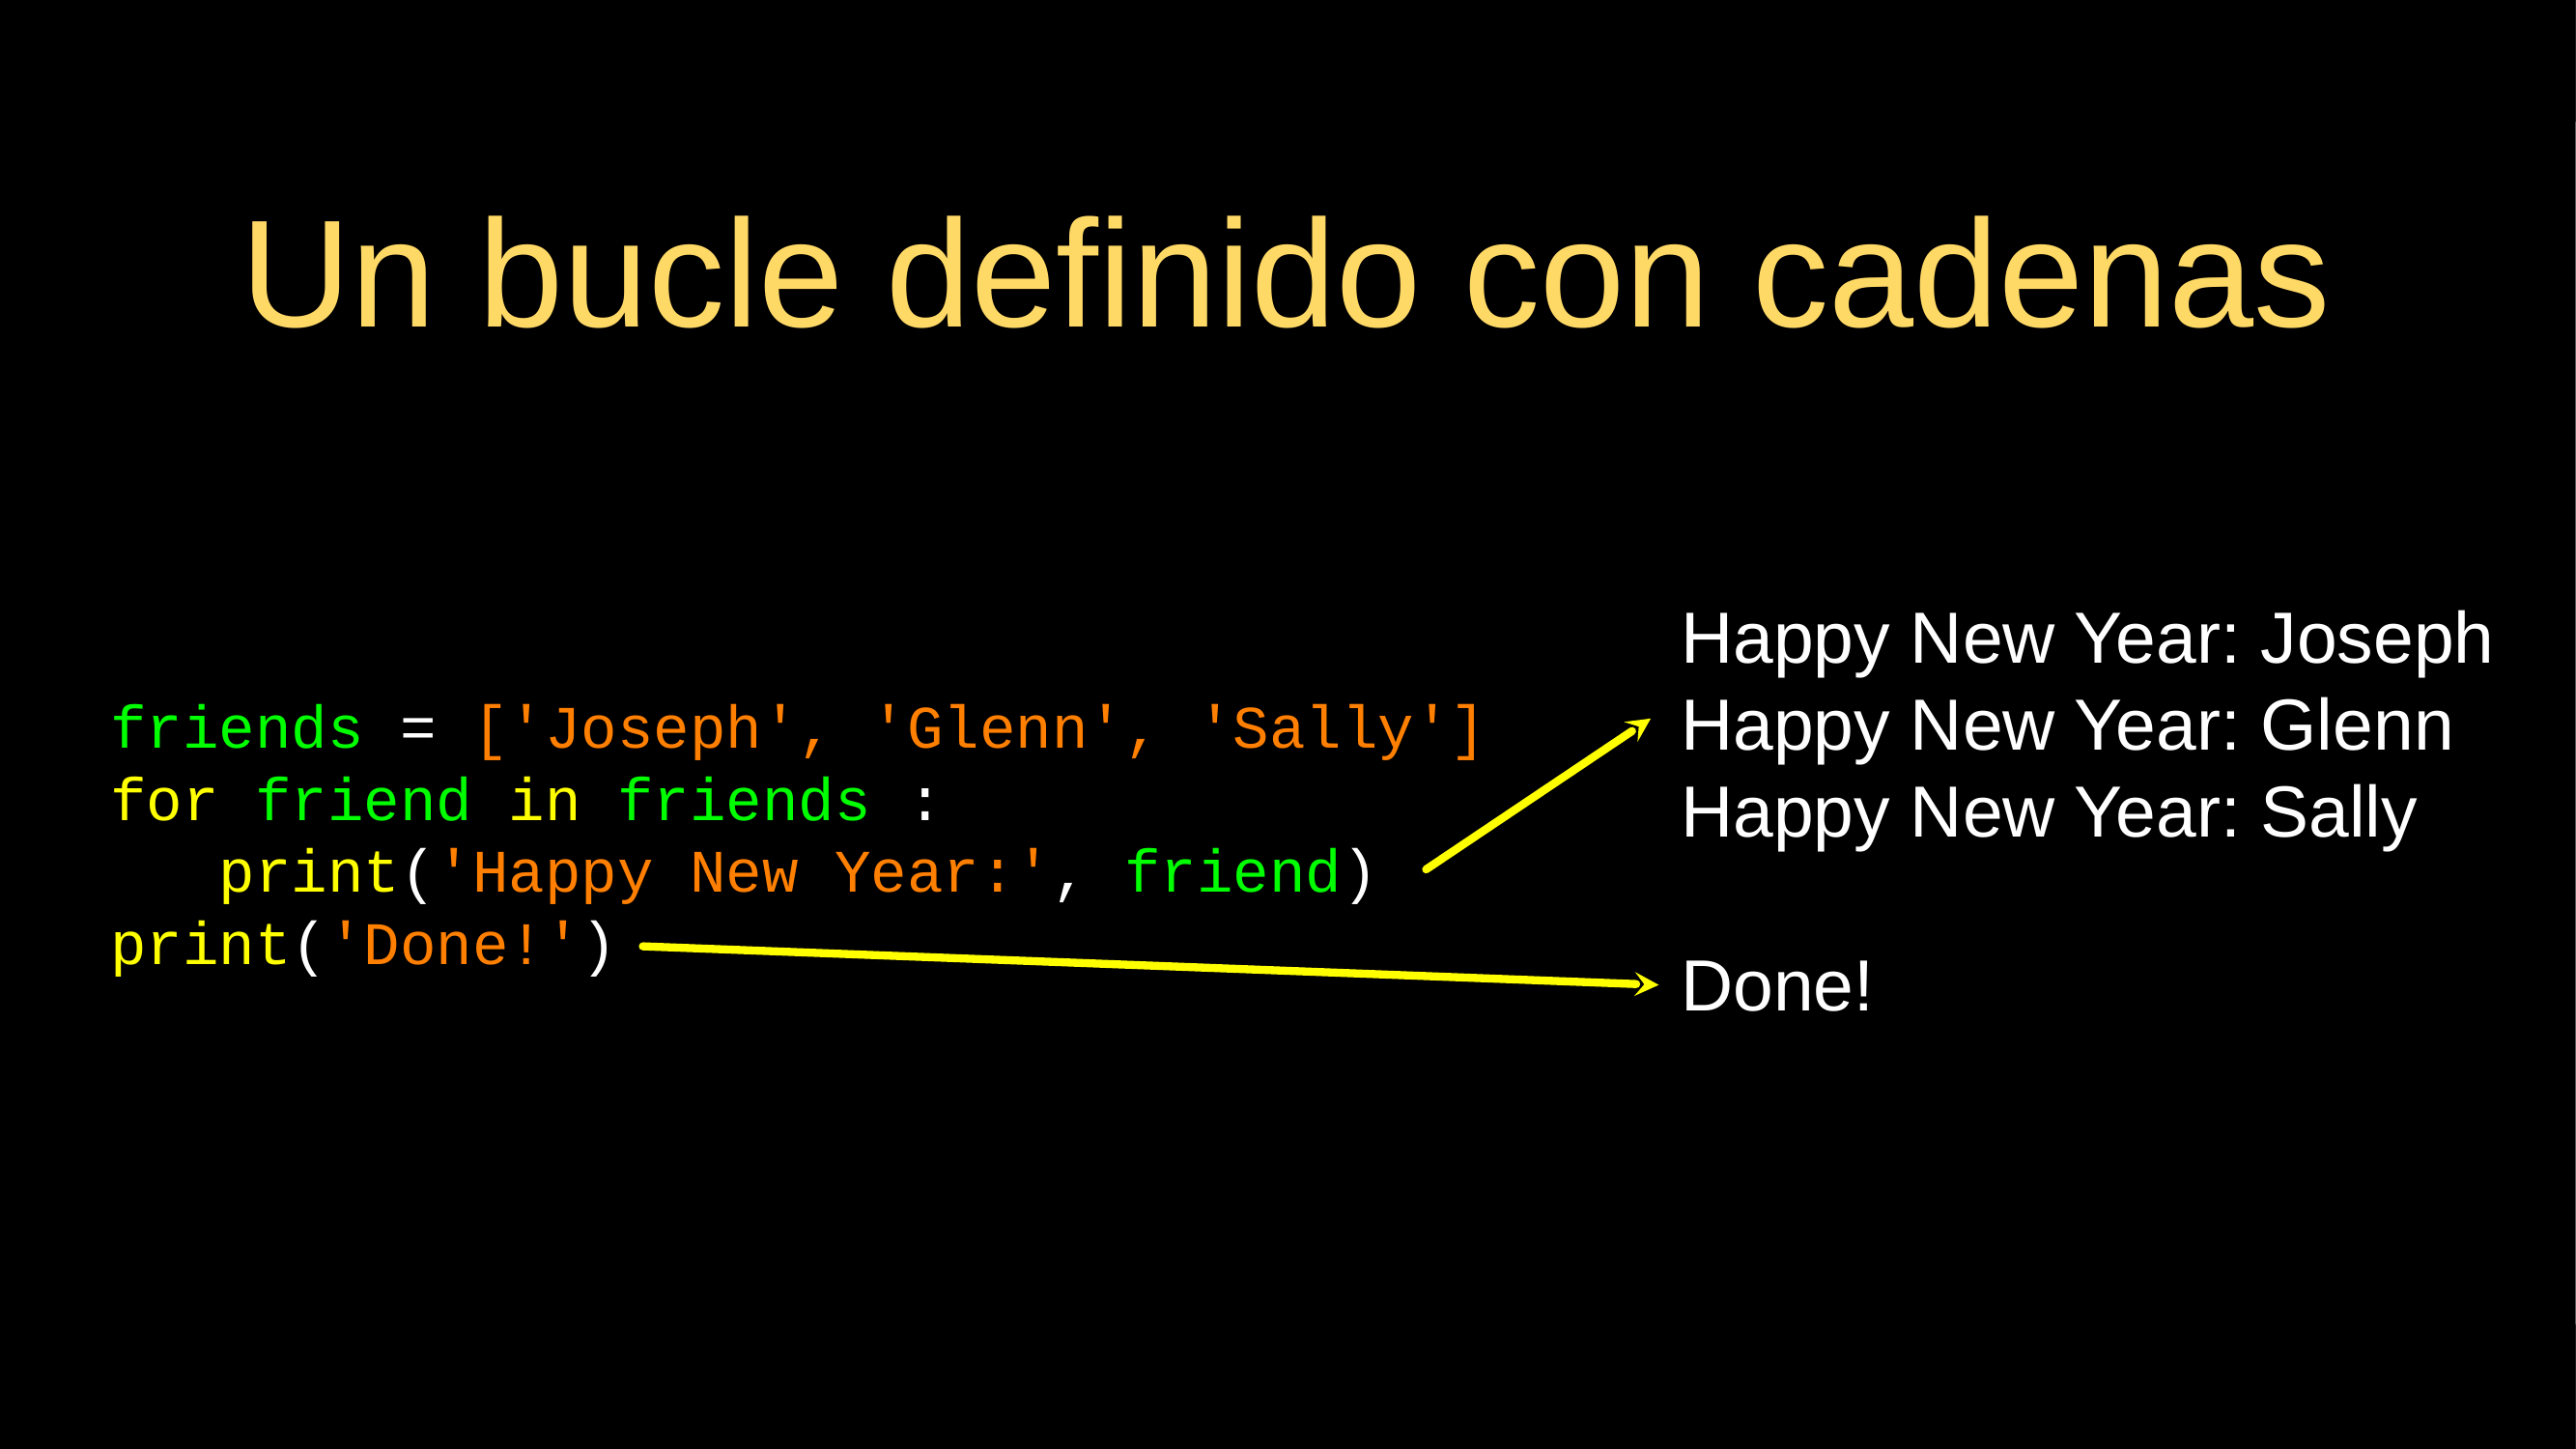

# Un bucle definido con cadenas
Happy New Year: Joseph
Happy New Year: Glenn
Happy New Year: Sally
Done!
friends = ['Joseph', 'Glenn', 'Sally']
for friend in friends :
 print('Happy New Year:', friend)
print('Done!')